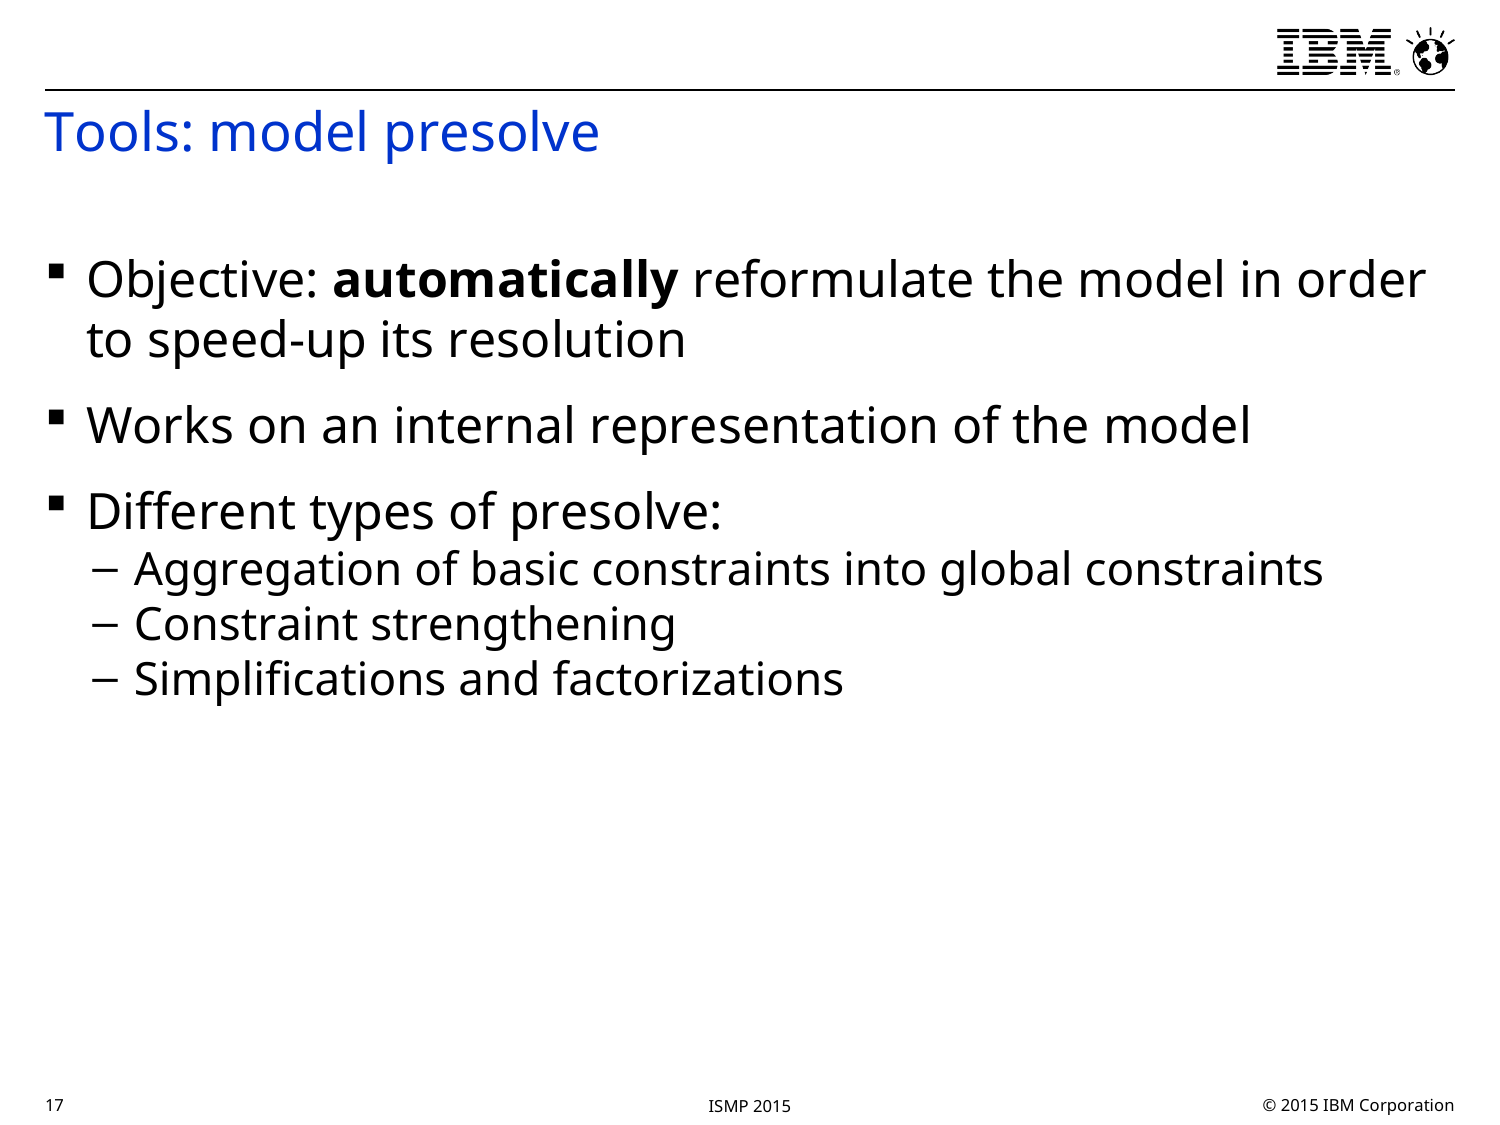

# Tools: model presolve
Objective: automatically reformulate the model in order to speed-up its resolution
Works on an internal representation of the model
Different types of presolve:
Aggregation of basic constraints into global constraints
Constraint strengthening
Simplifications and factorizations
17